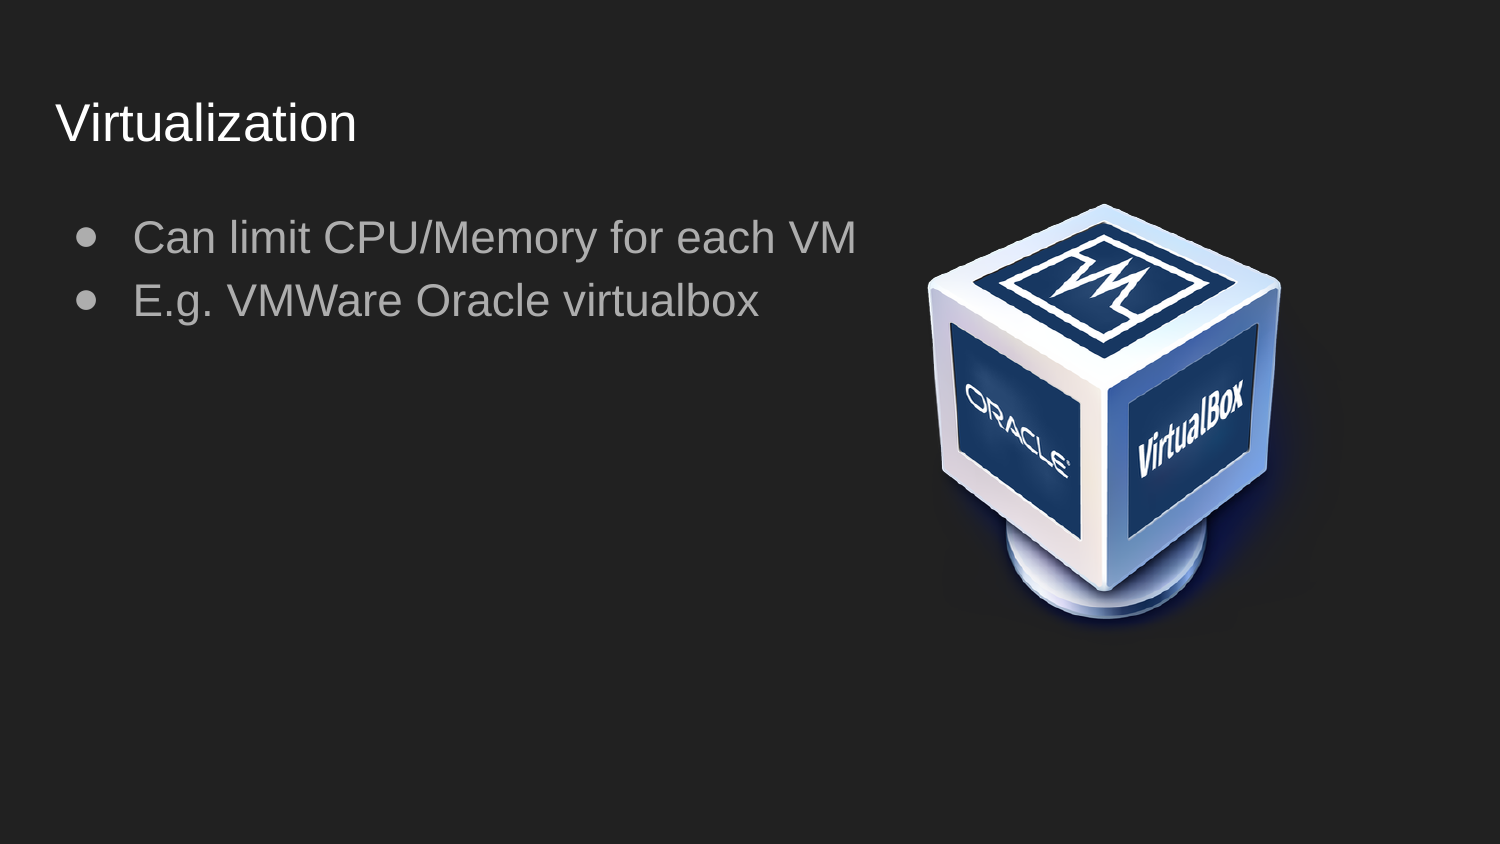

# Virtualization
Can limit CPU/Memory for each VM
E.g. VMWare Oracle virtualbox